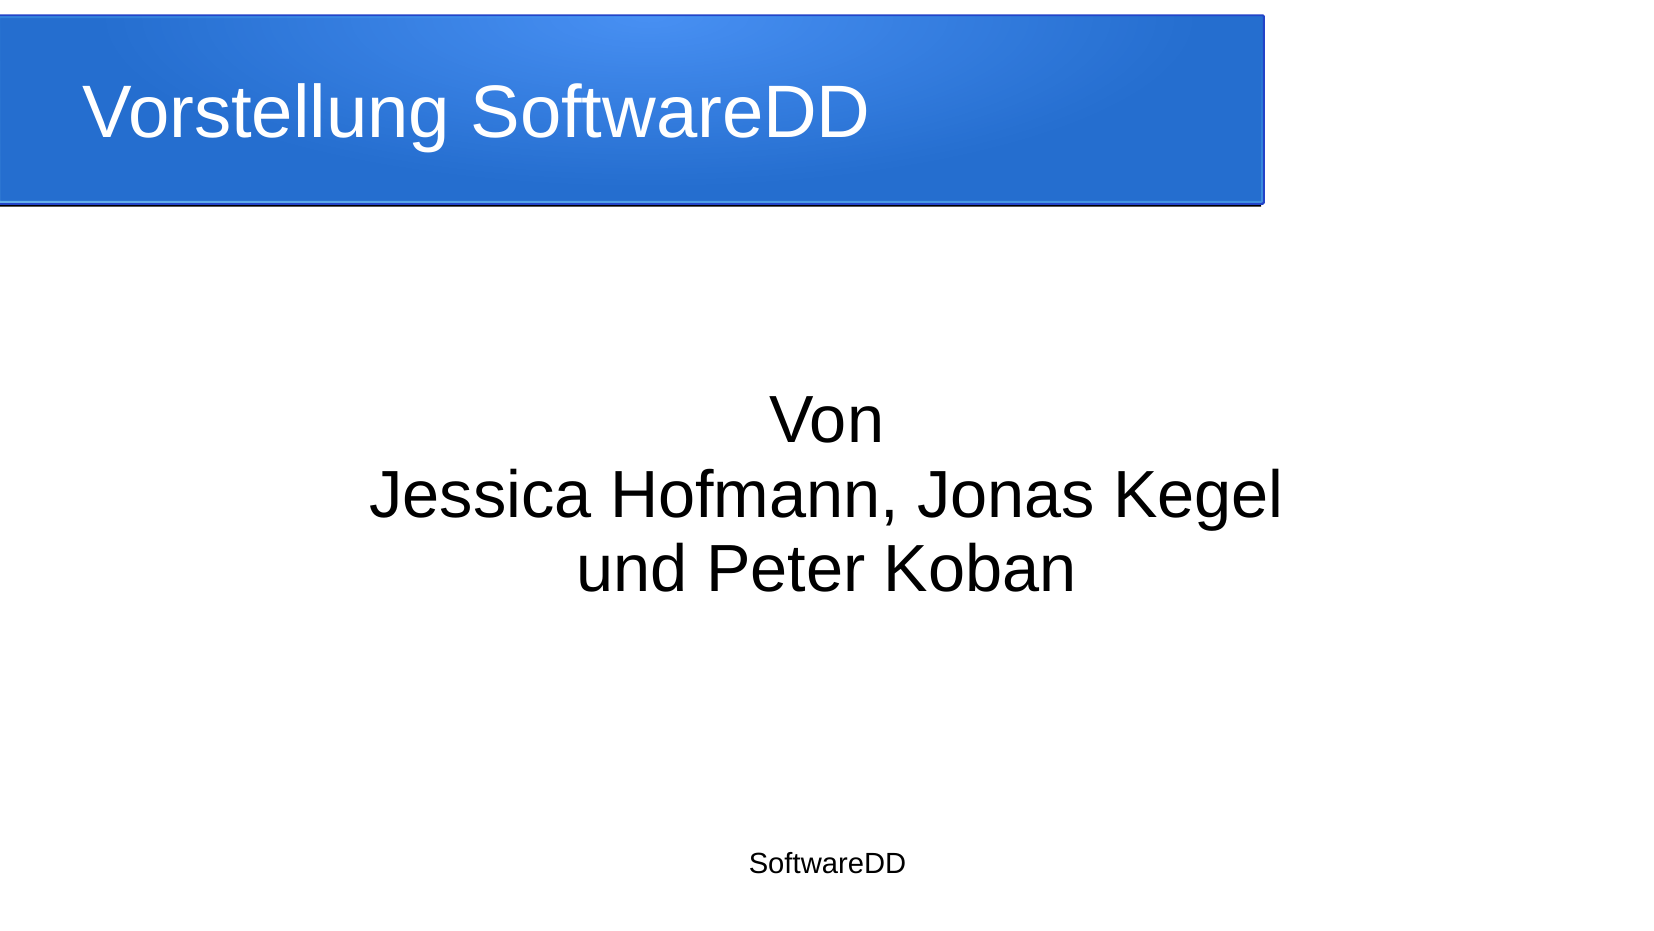

# Vorstellung SoftwareDD
Von
 Jessica Hofmann, Jonas Kegel
und Peter Koban